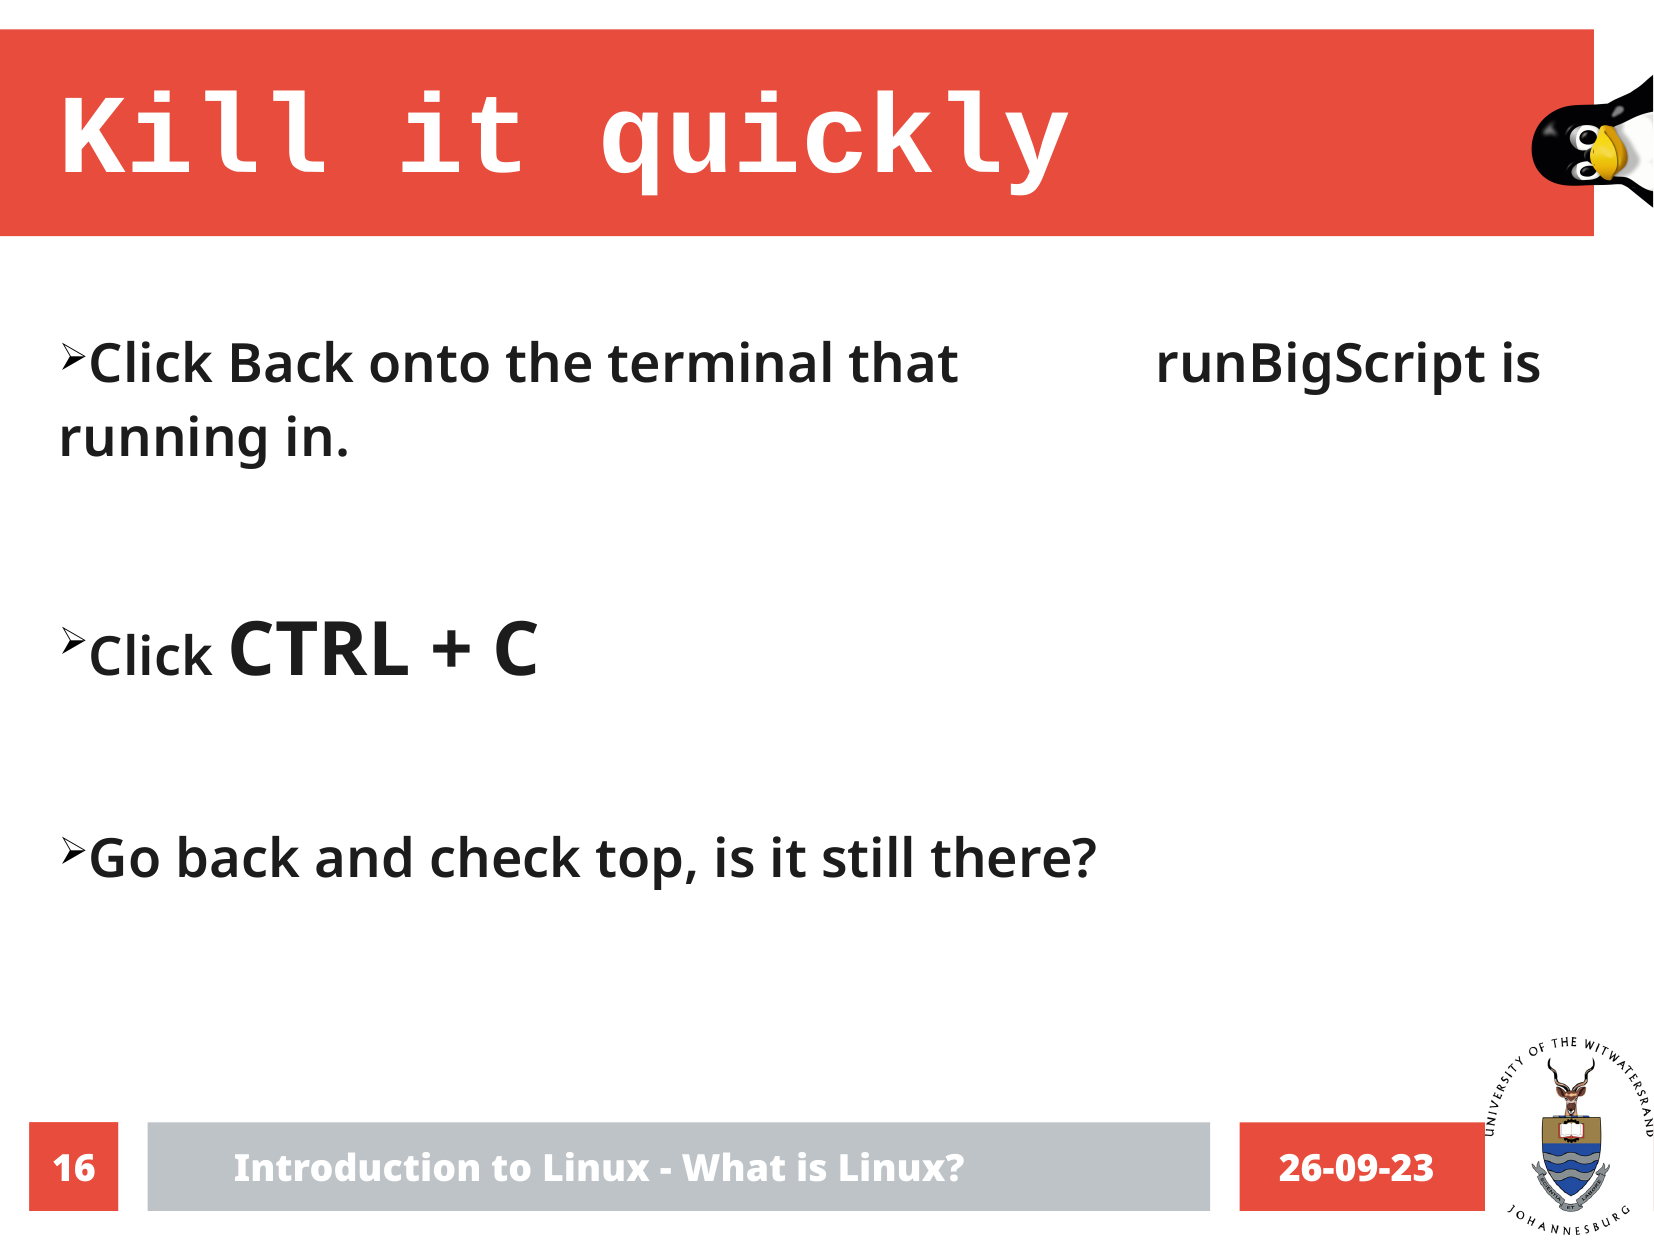

# Kill it quickly
Click Back onto the terminal that runBigScript is running in.
Click CTRL + C
Go back and check top, is it still there?
16
 Introduction to Linux - What is Linux?